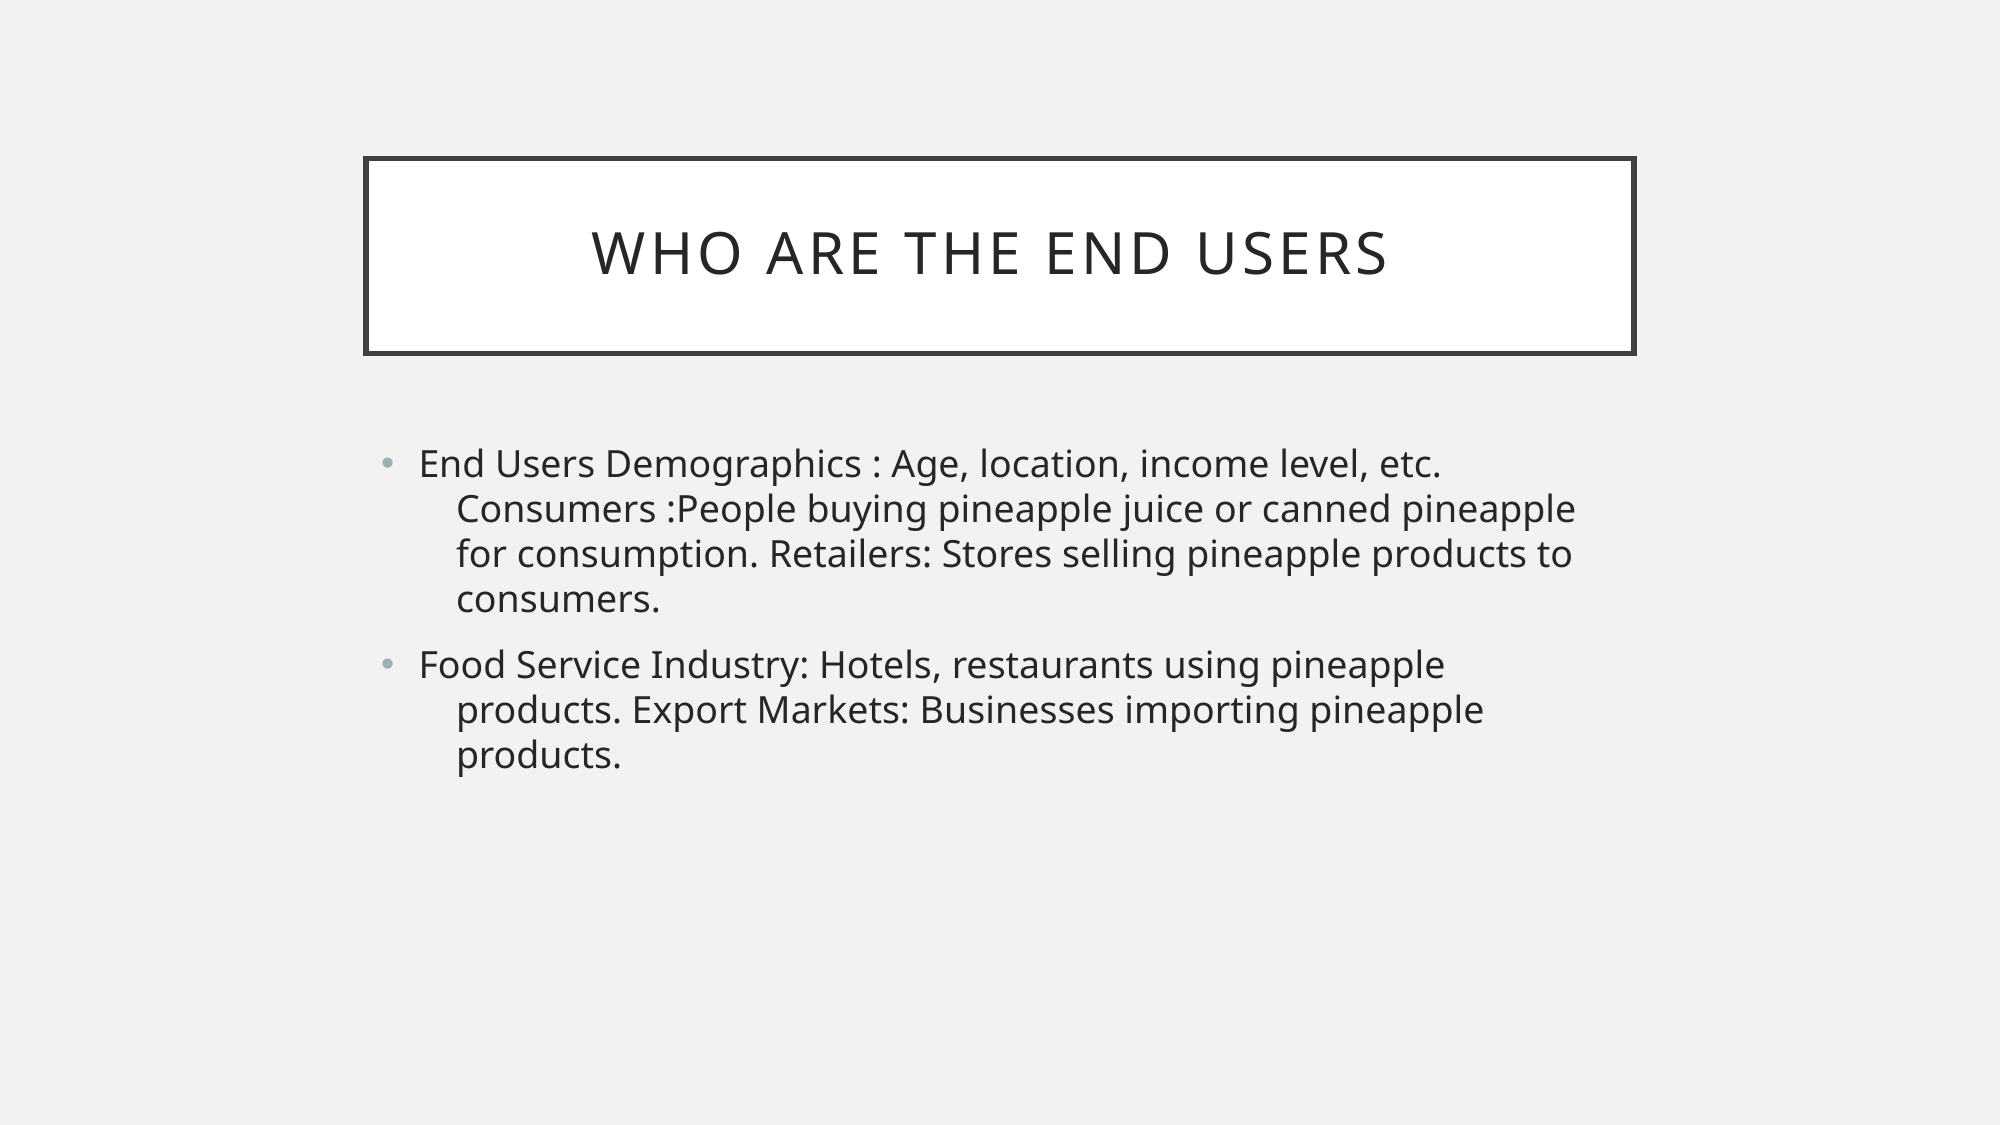

# WHO ARE THE END USERS
End Users Demographics : Age, location, income level, etc. Consumers :People buying pineapple juice or canned pineapple for consumption. Retailers: Stores selling pineapple products to consumers.
Food Service Industry: Hotels, restaurants using pineapple products. Export Markets: Businesses importing pineapple products.